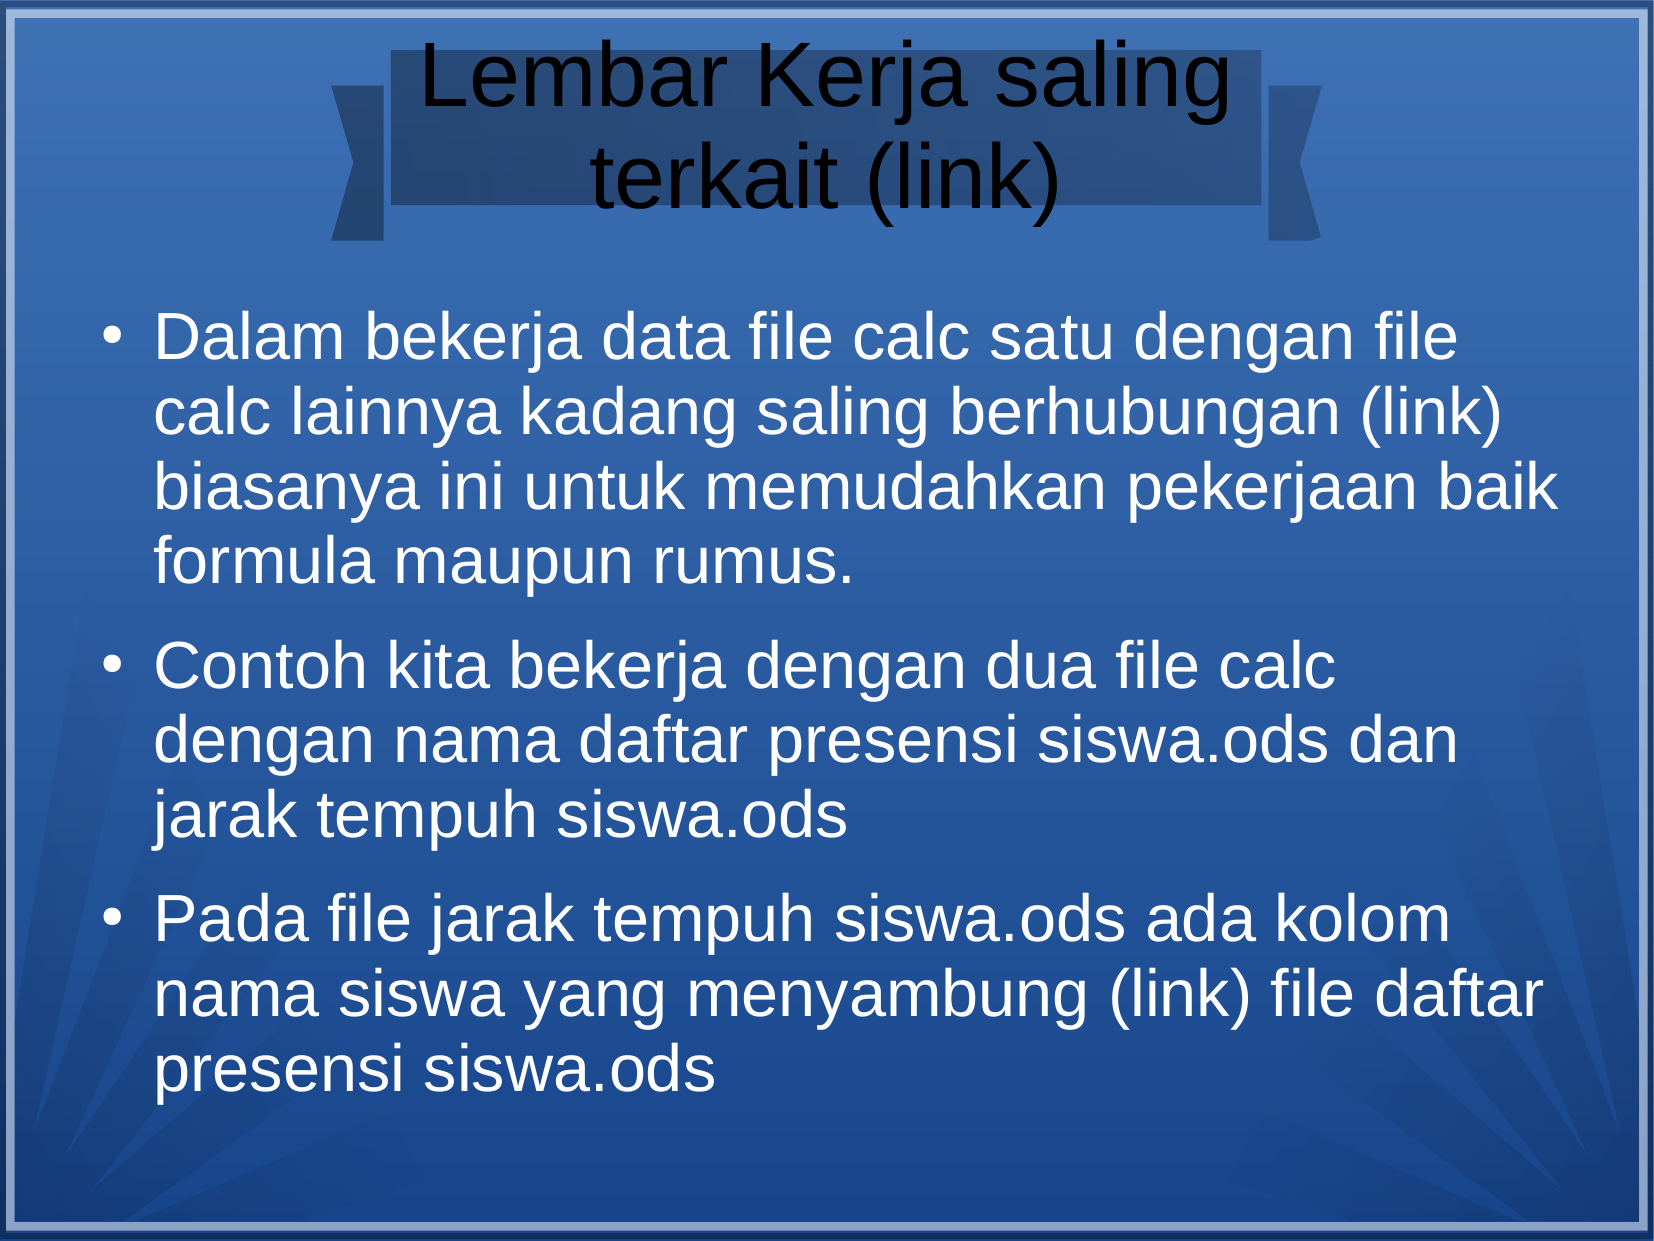

# Lembar Kerja saling terkait (link)
Dalam bekerja data file calc satu dengan file calc lainnya kadang saling berhubungan (link) biasanya ini untuk memudahkan pekerjaan baik formula maupun rumus.
Contoh kita bekerja dengan dua file calc dengan nama daftar presensi siswa.ods dan jarak tempuh siswa.ods
Pada file jarak tempuh siswa.ods ada kolom nama siswa yang menyambung (link) file daftar presensi siswa.ods